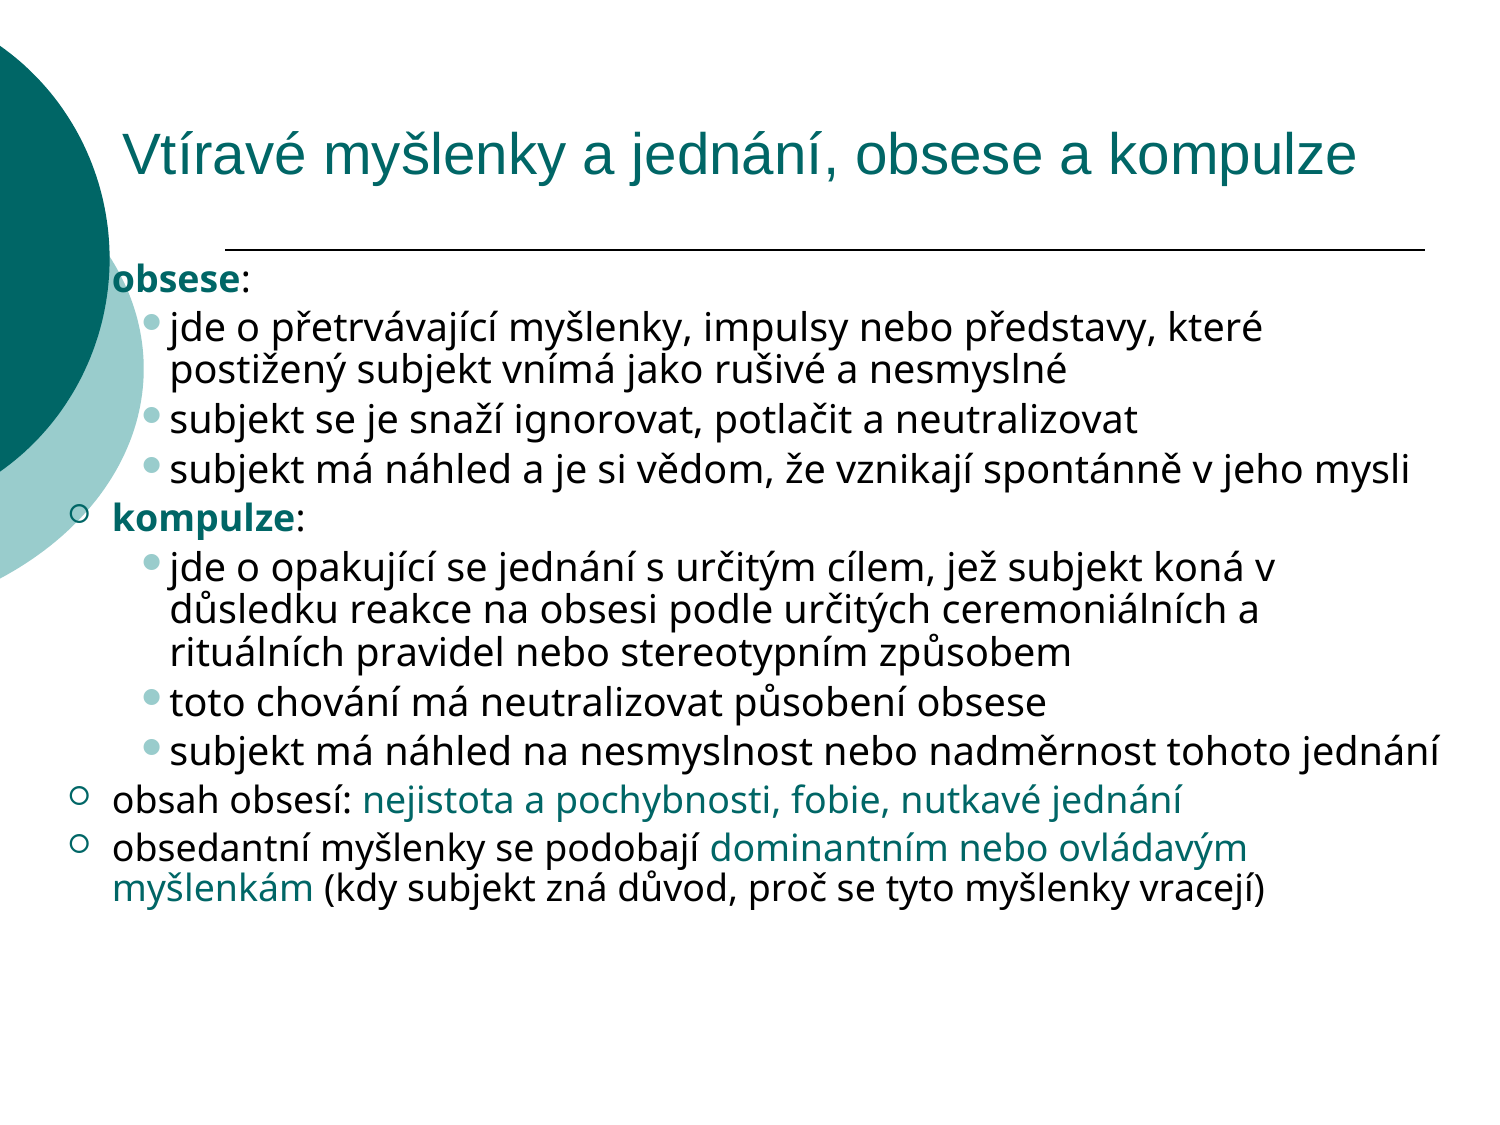

# Vtíravé myšlenky a jednání, obsese a kompulze
obsese:
jde o přetrvávající myšlenky, impulsy nebo představy, které postižený subjekt vnímá jako rušivé a nesmyslné
subjekt se je snaží ignorovat, potlačit a neutralizovat
subjekt má náhled a je si vědom, že vznikají spontánně v jeho mysli
kompulze:
jde o opakující se jednání s určitým cílem, jež subjekt koná v důsledku reakce na obsesi podle určitých ceremoniálních a rituálních pravidel nebo stereotypním způsobem
toto chování má neutralizovat působení obsese
subjekt má náhled na nesmyslnost nebo nadměrnost tohoto jednání
obsah obsesí: nejistota a pochybnosti, fobie, nutkavé jednání
obsedantní myšlenky se podobají dominantním nebo ovládavým myšlenkám (kdy subjekt zná důvod, proč se tyto myšlenky vracejí)